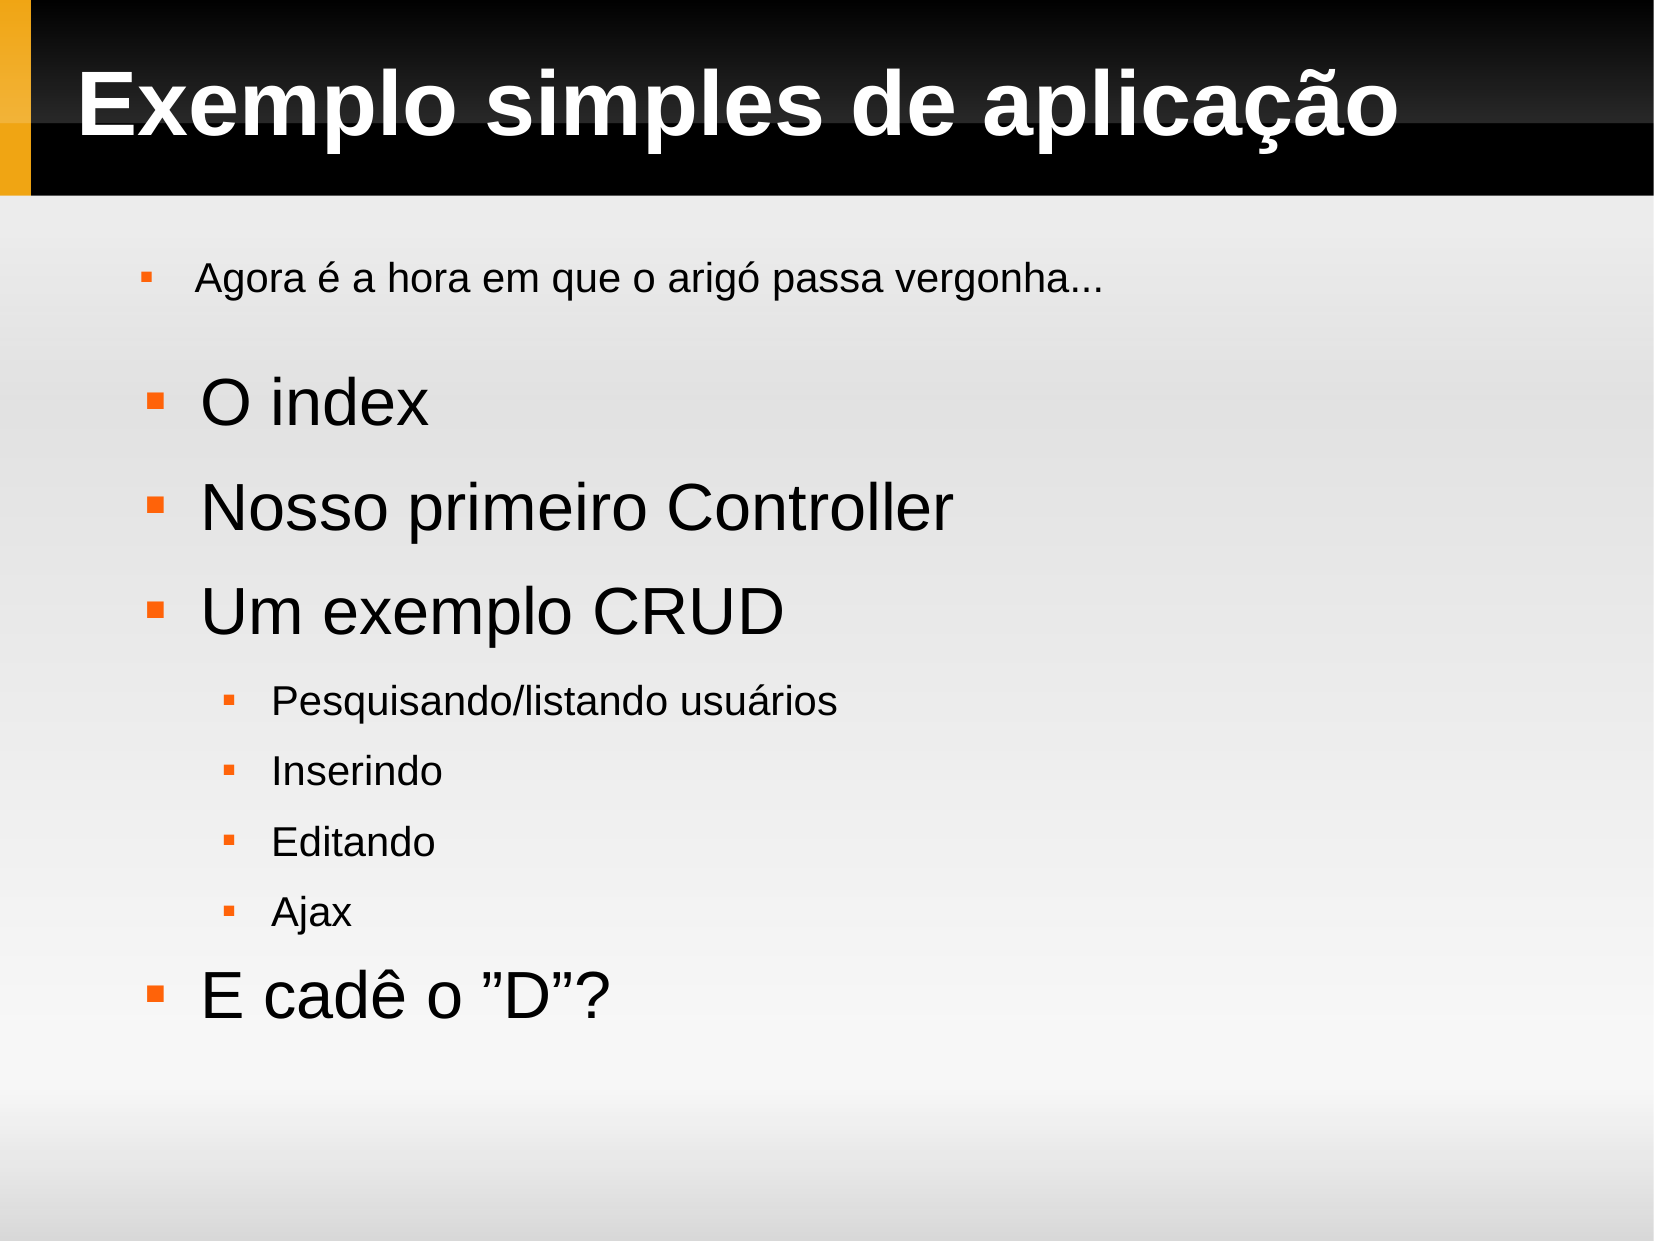

# Exemplo simples de aplicação
Agora é a hora em que o arigó passa vergonha...
O index
Nosso primeiro Controller
Um exemplo CRUD
Pesquisando/listando usuários
Inserindo
Editando
Ajax
E cadê o ”D”?